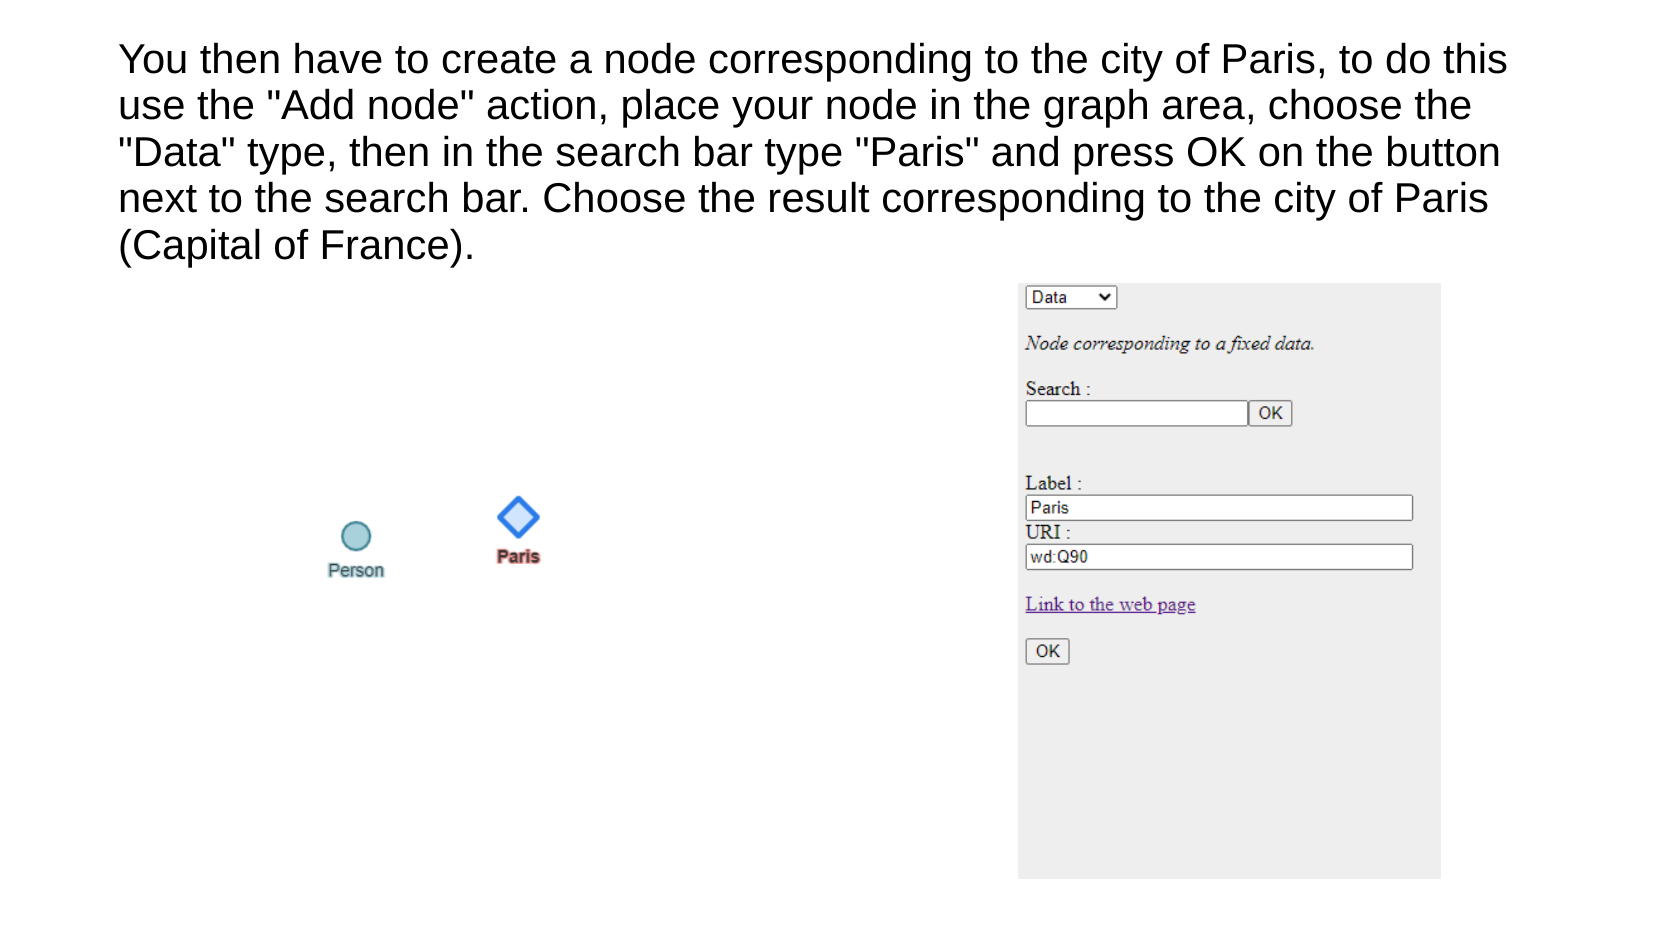

# You then have to create a node corresponding to the city of Paris, to do this use the "Add node" action, place your node in the graph area, choose the "Data" type, then in the search bar type "Paris" and press OK on the button next to the search bar. Choose the result corresponding to the city of Paris (Capital of France).